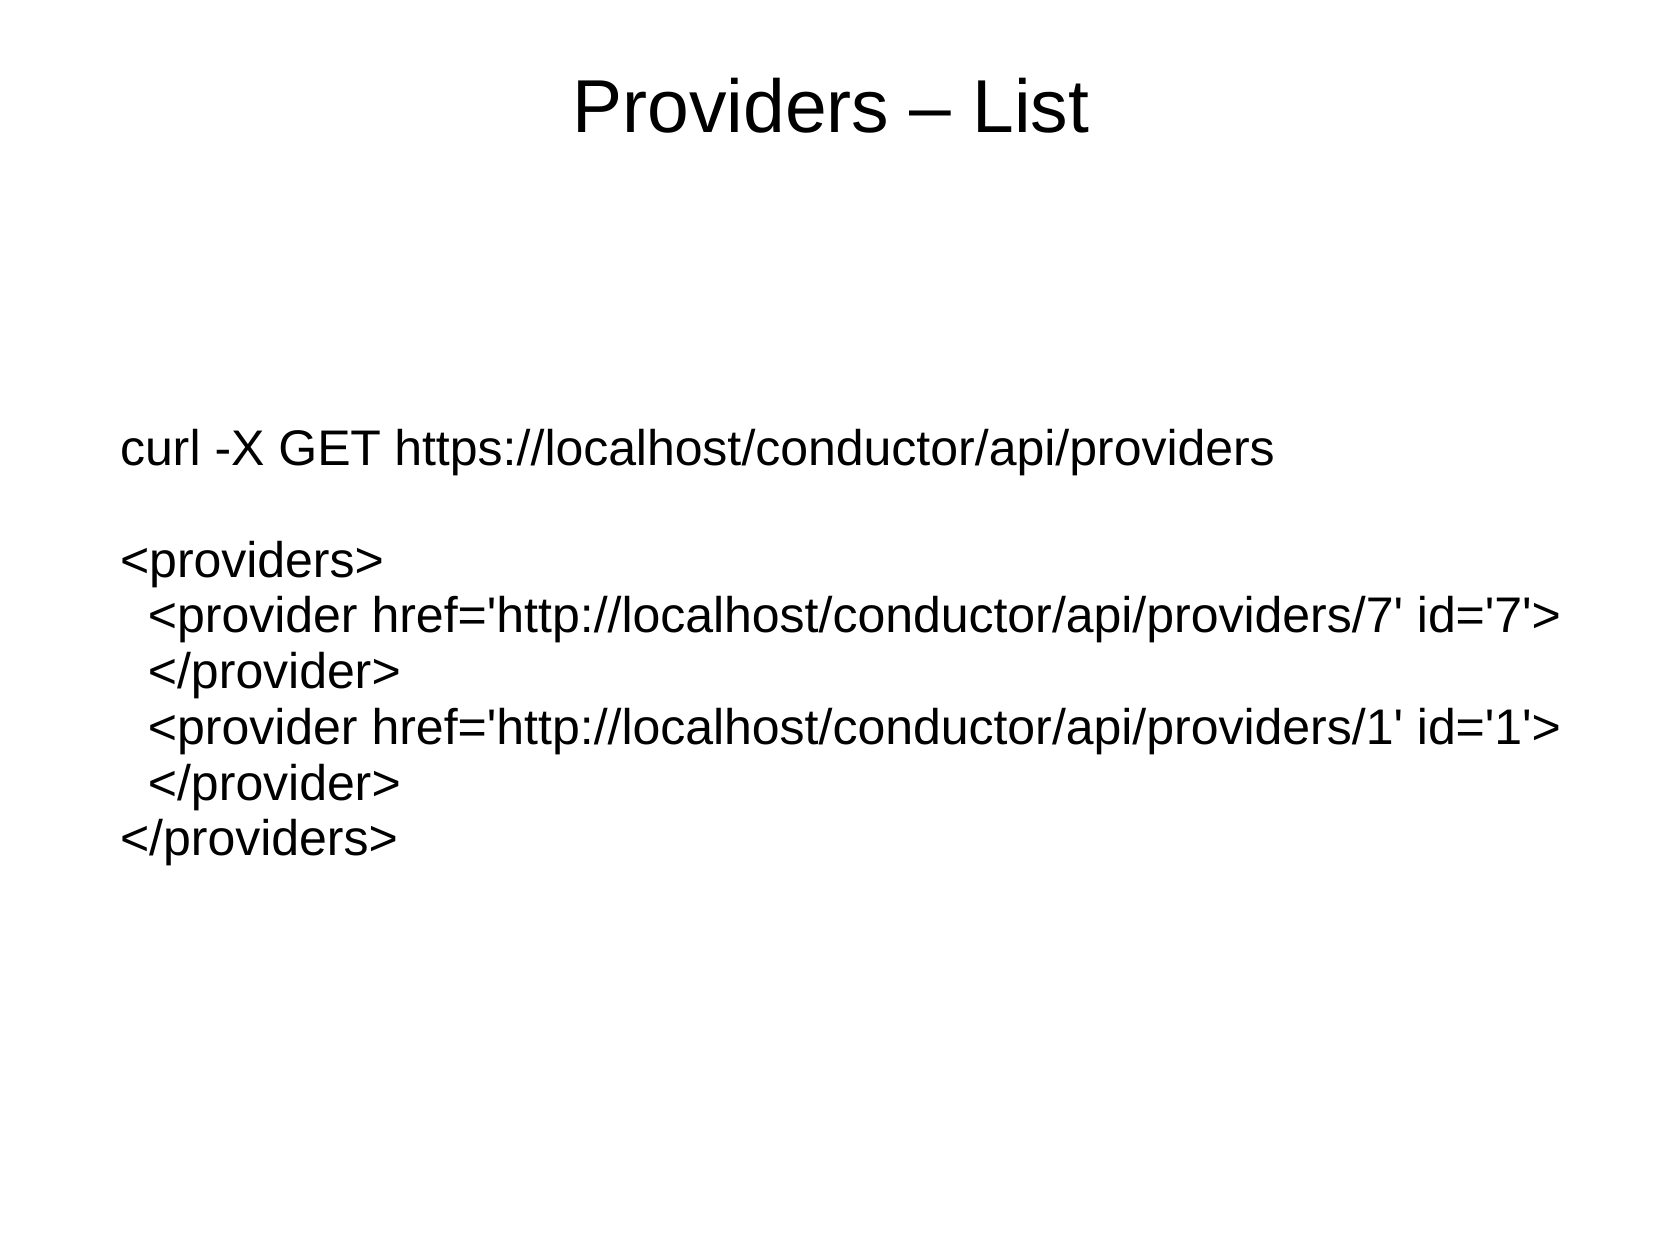

# Providers – List
curl -X GET https://localhost/conductor/api/providers
<providers>
 <provider href='http://localhost/conductor/api/providers/7' id='7'>
 </provider>
 <provider href='http://localhost/conductor/api/providers/1' id='1'>
 </provider>
</providers>